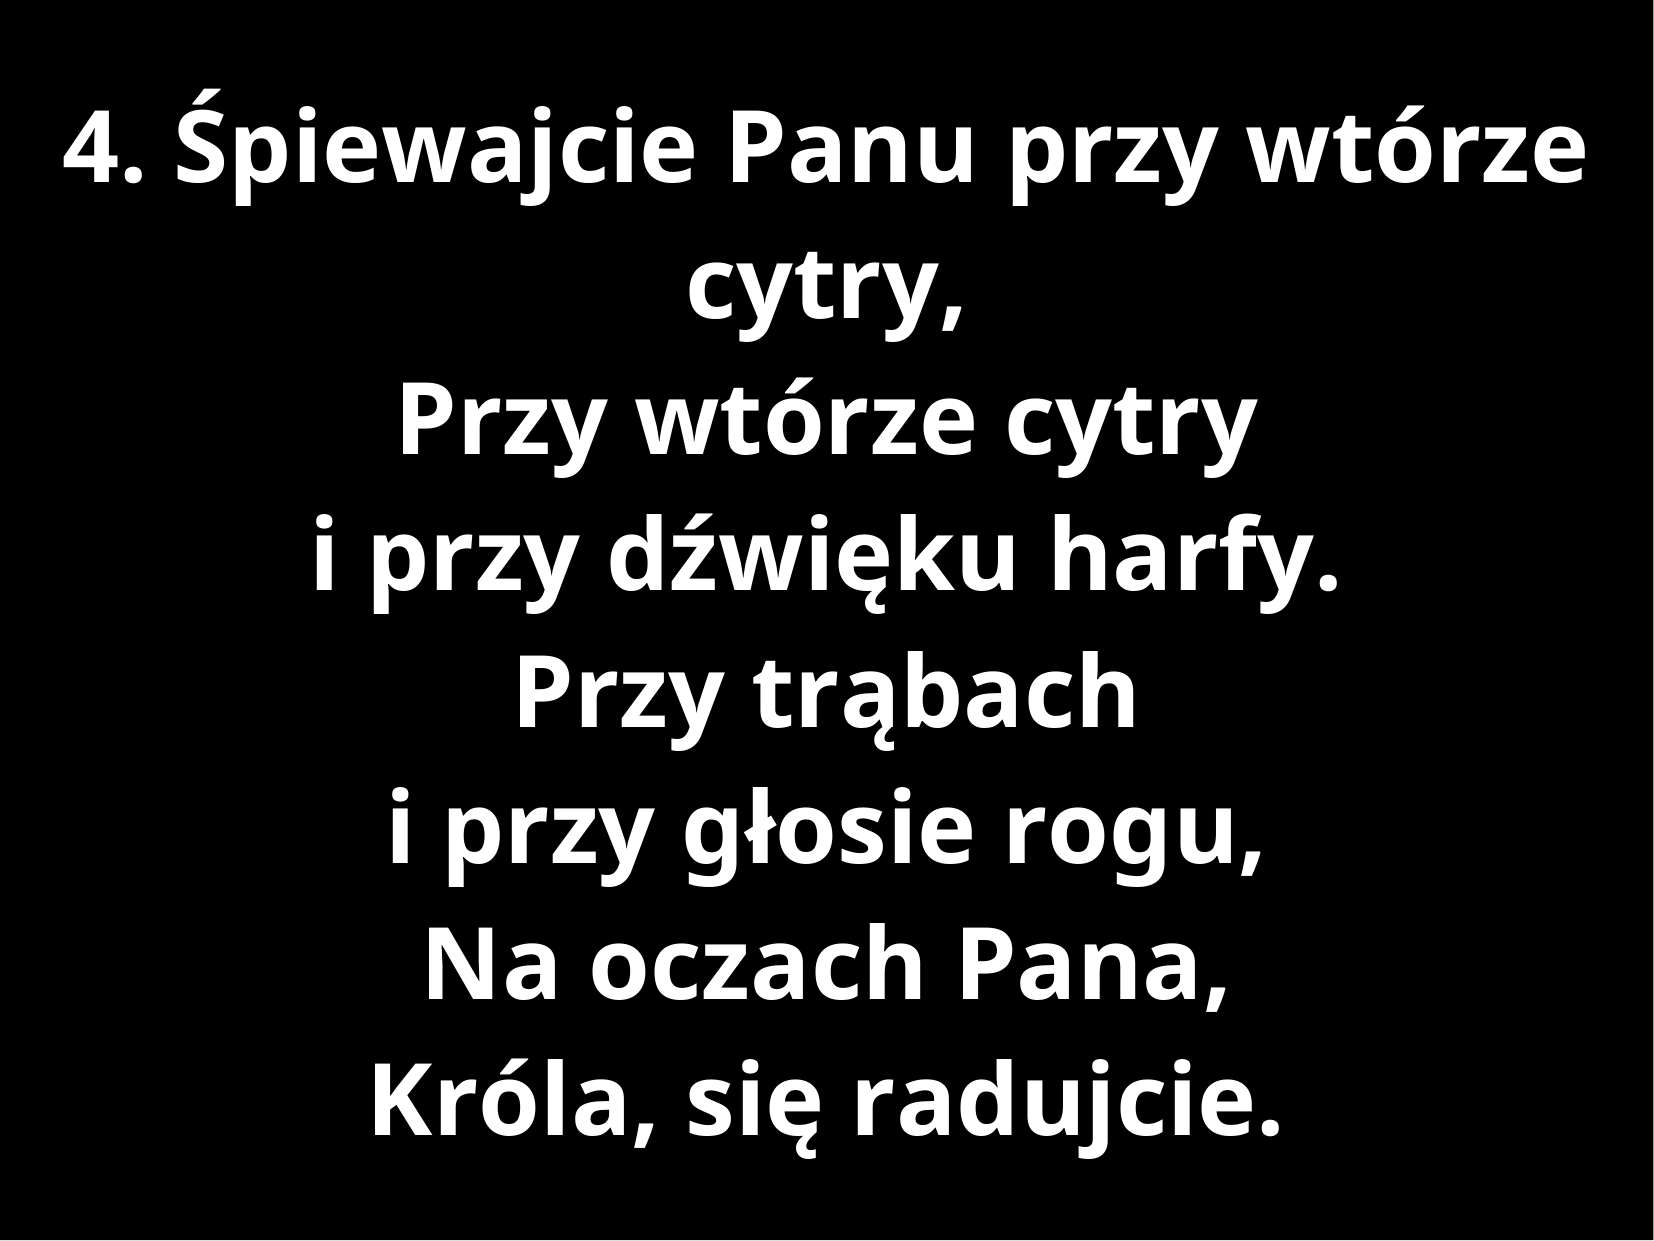

# 4. Śpiewajcie Panu przy wtórze cytry, Przy wtórze cytry i przy dźwięku harfy. Przy trąbach i przy głosie rogu, Na oczach Pana, Króla, się radujcie.